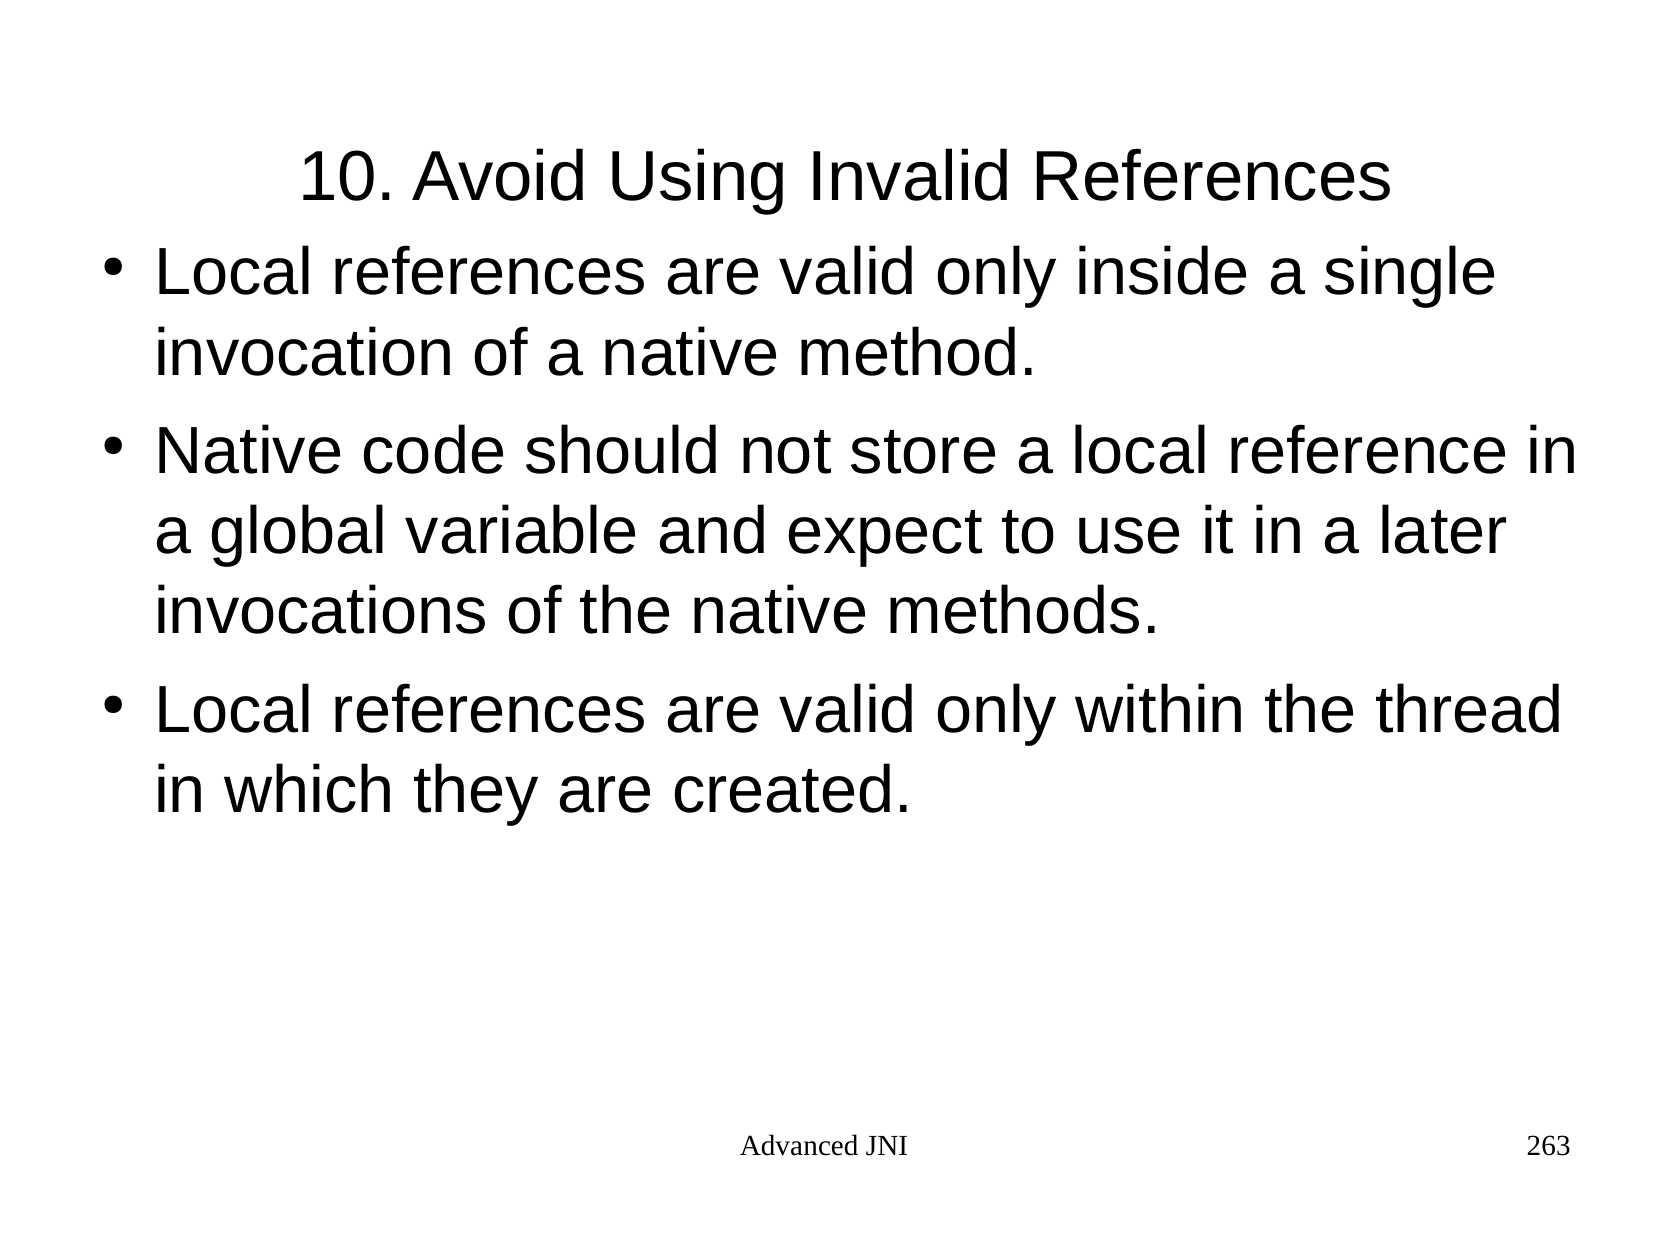

# 10. Avoid Using Invalid References
Local references are valid only inside a single invocation of a native method.
Native code should not store a local reference in a global variable and expect to use it in a later invocations of the native methods.
Local references are valid only within the thread in which they are created.
Advanced JNI
263